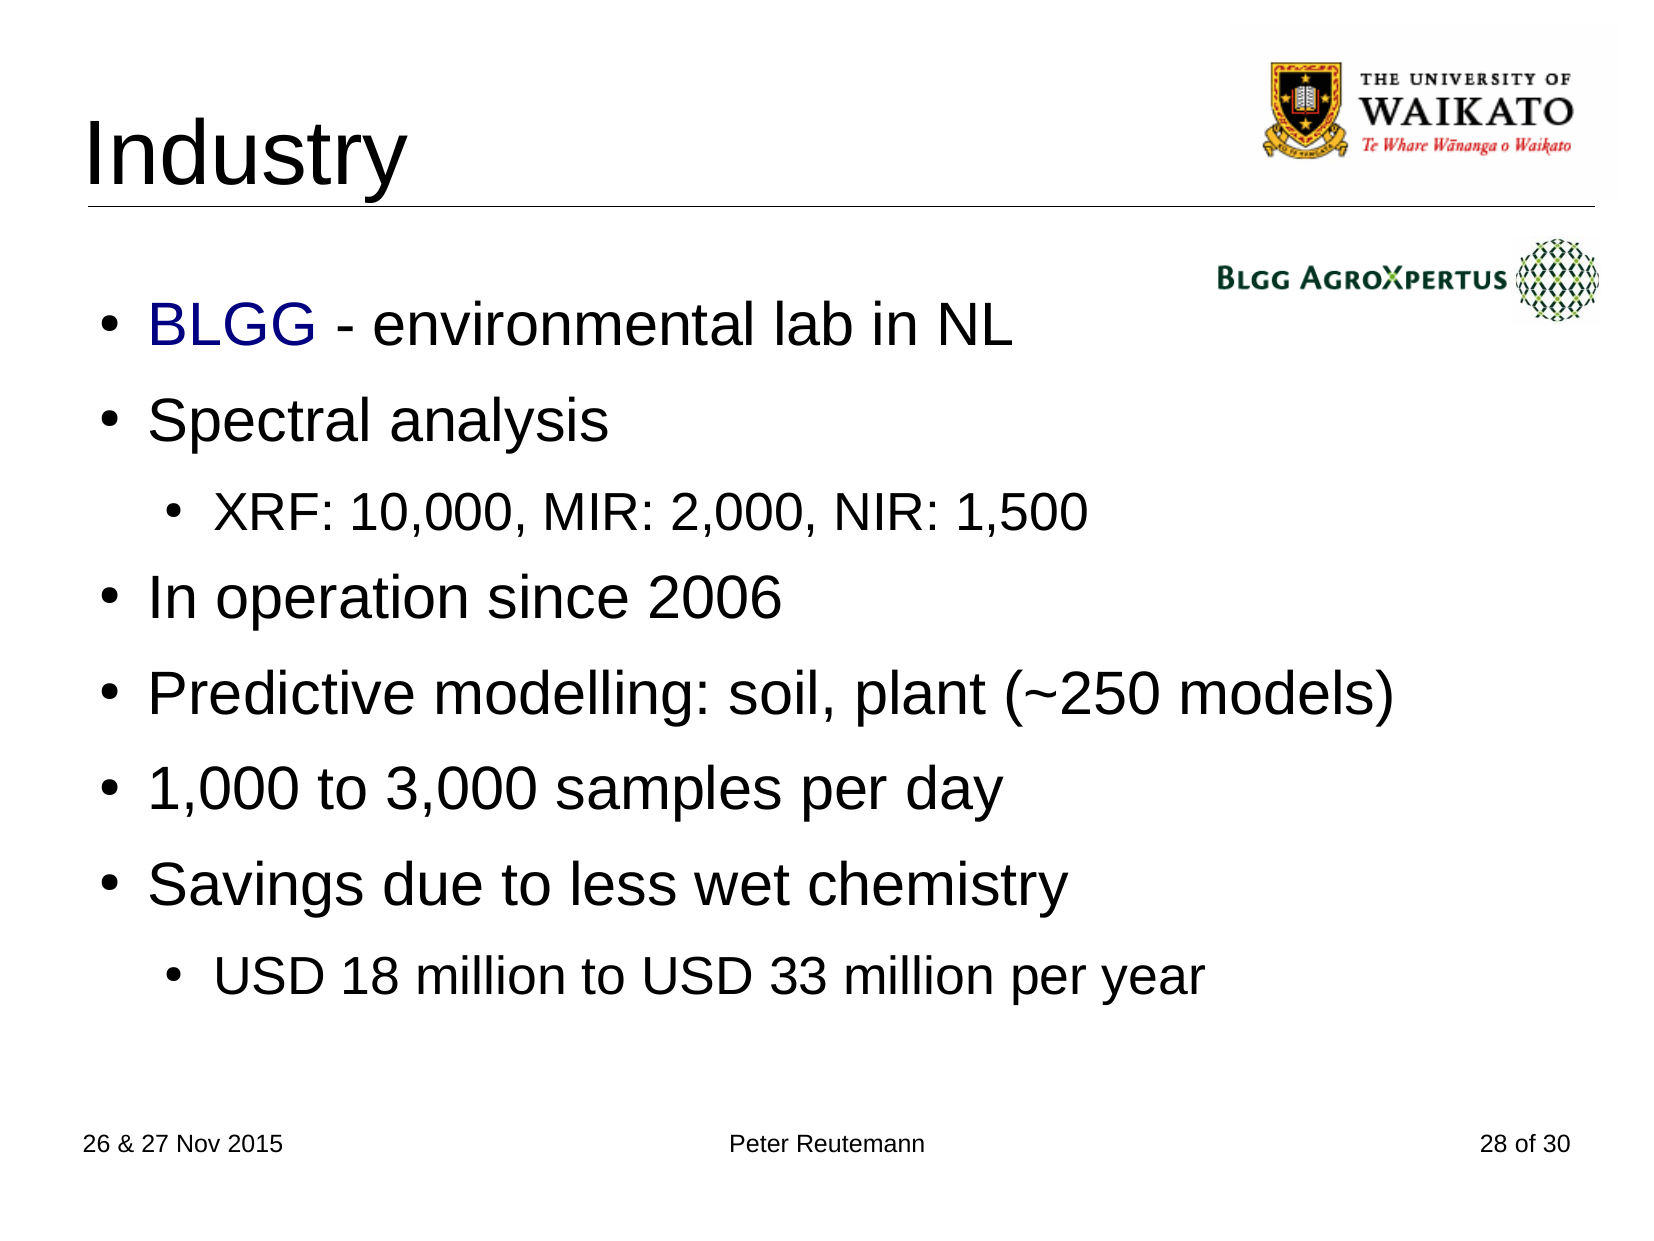

# Industry
BLGG - environmental lab in NL
Spectral analysis
XRF: 10,000, MIR: 2,000, NIR: 1,500
In operation since 2006
Predictive modelling: soil, plant (~250 models)
1,000 to 3,000 samples per day
Savings due to less wet chemistry
USD 18 million to USD 33 million per year
26 & 27 Nov 2015
Peter Reutemann
28